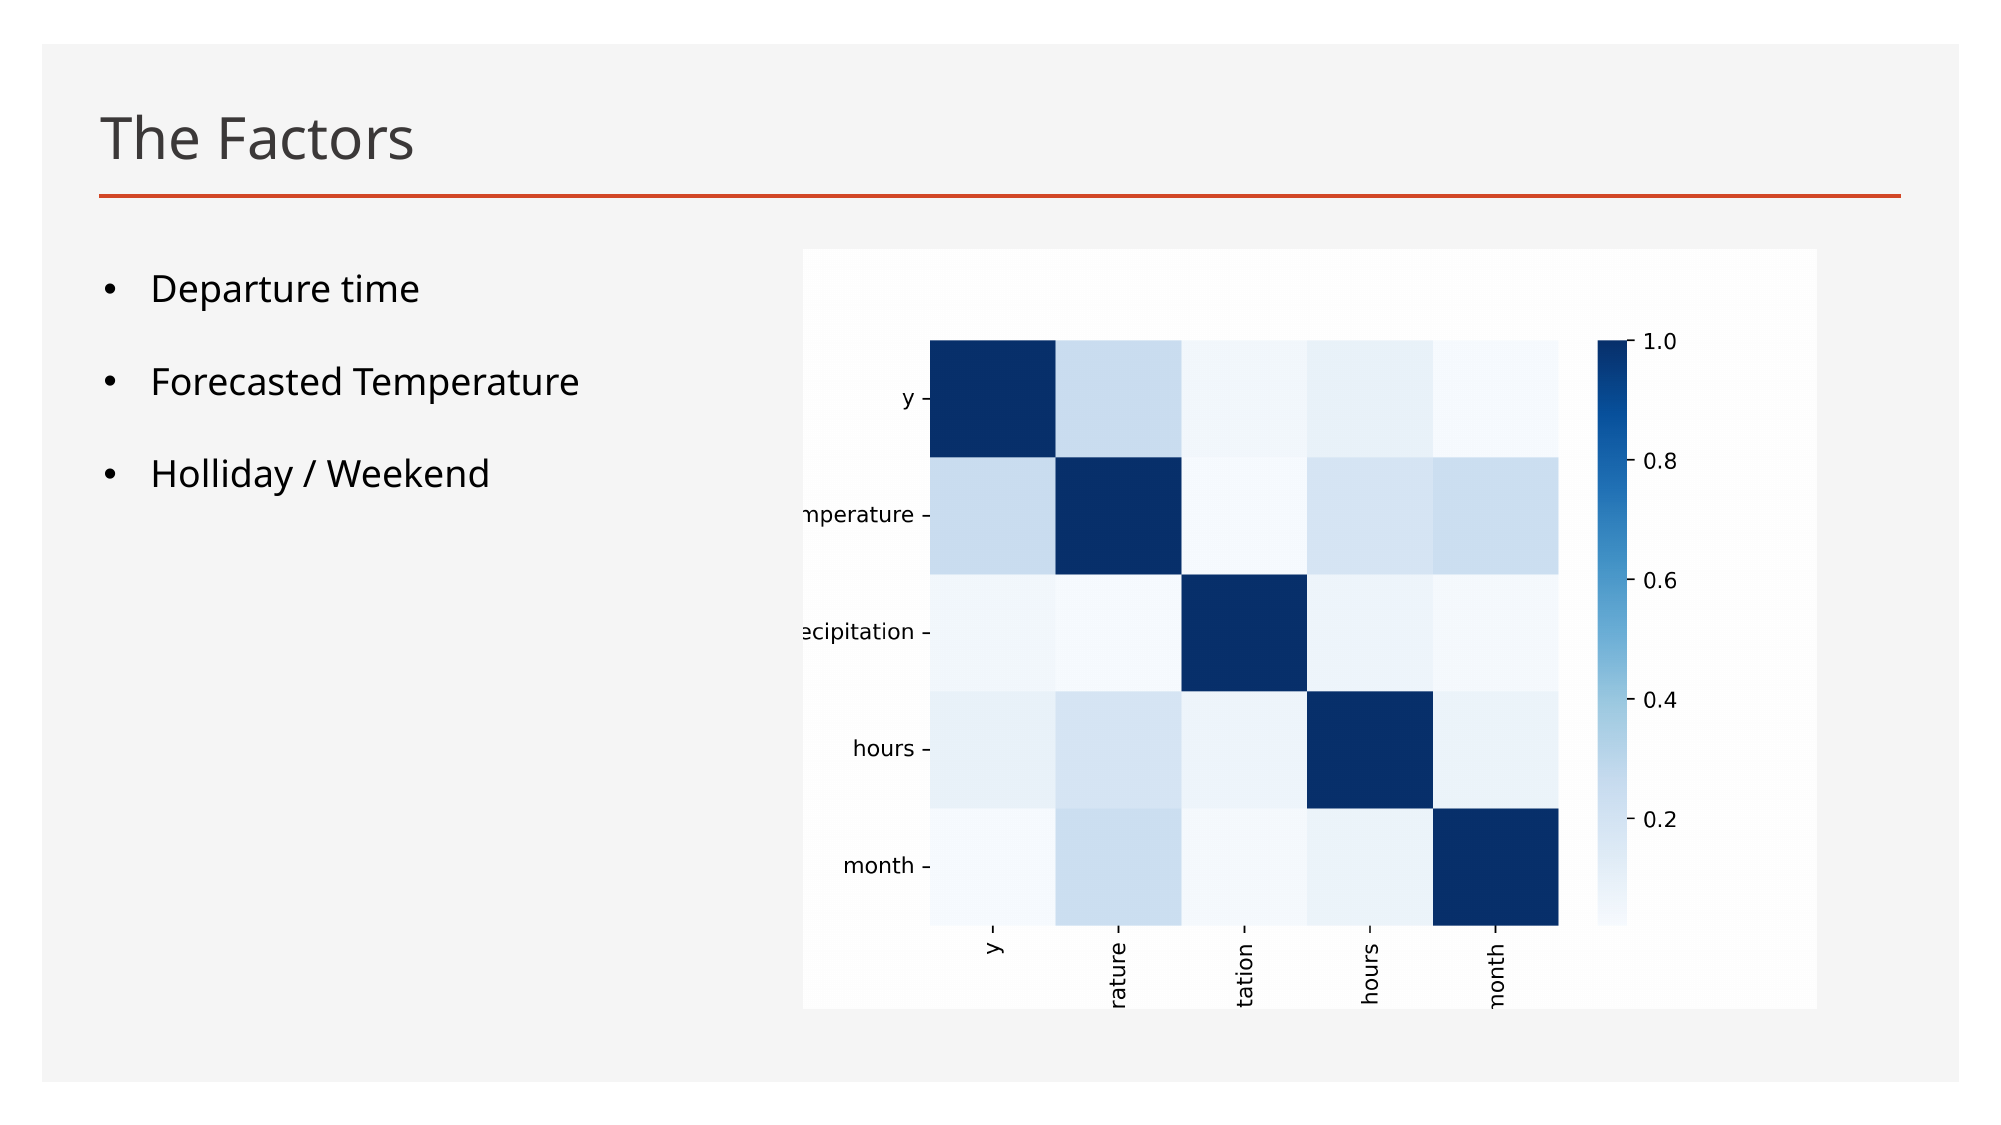

# The Factors
Departure time
Forecasted Temperature
Holliday / Weekend